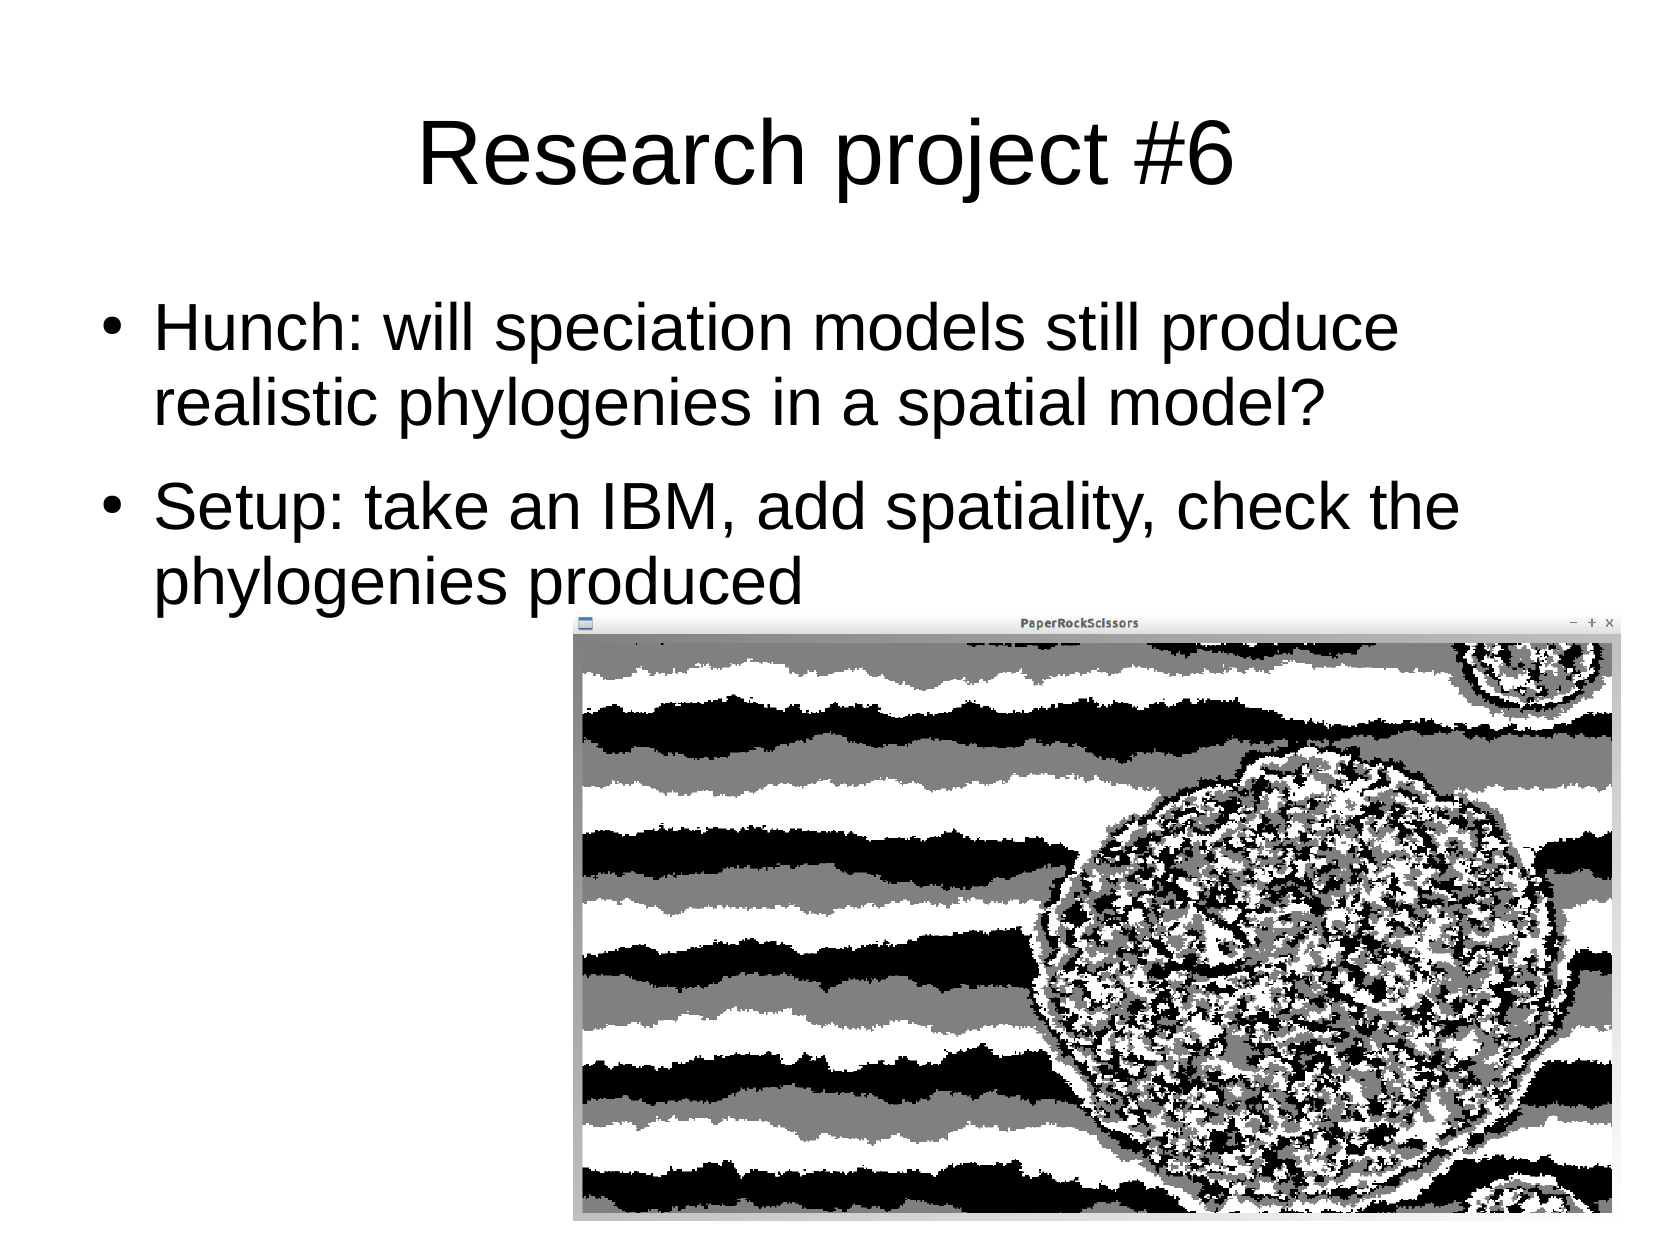

# Research project #6
Hunch: will speciation models still produce realistic phylogenies in a spatial model?
Setup: take an IBM, add spatiality, check the phylogenies produced